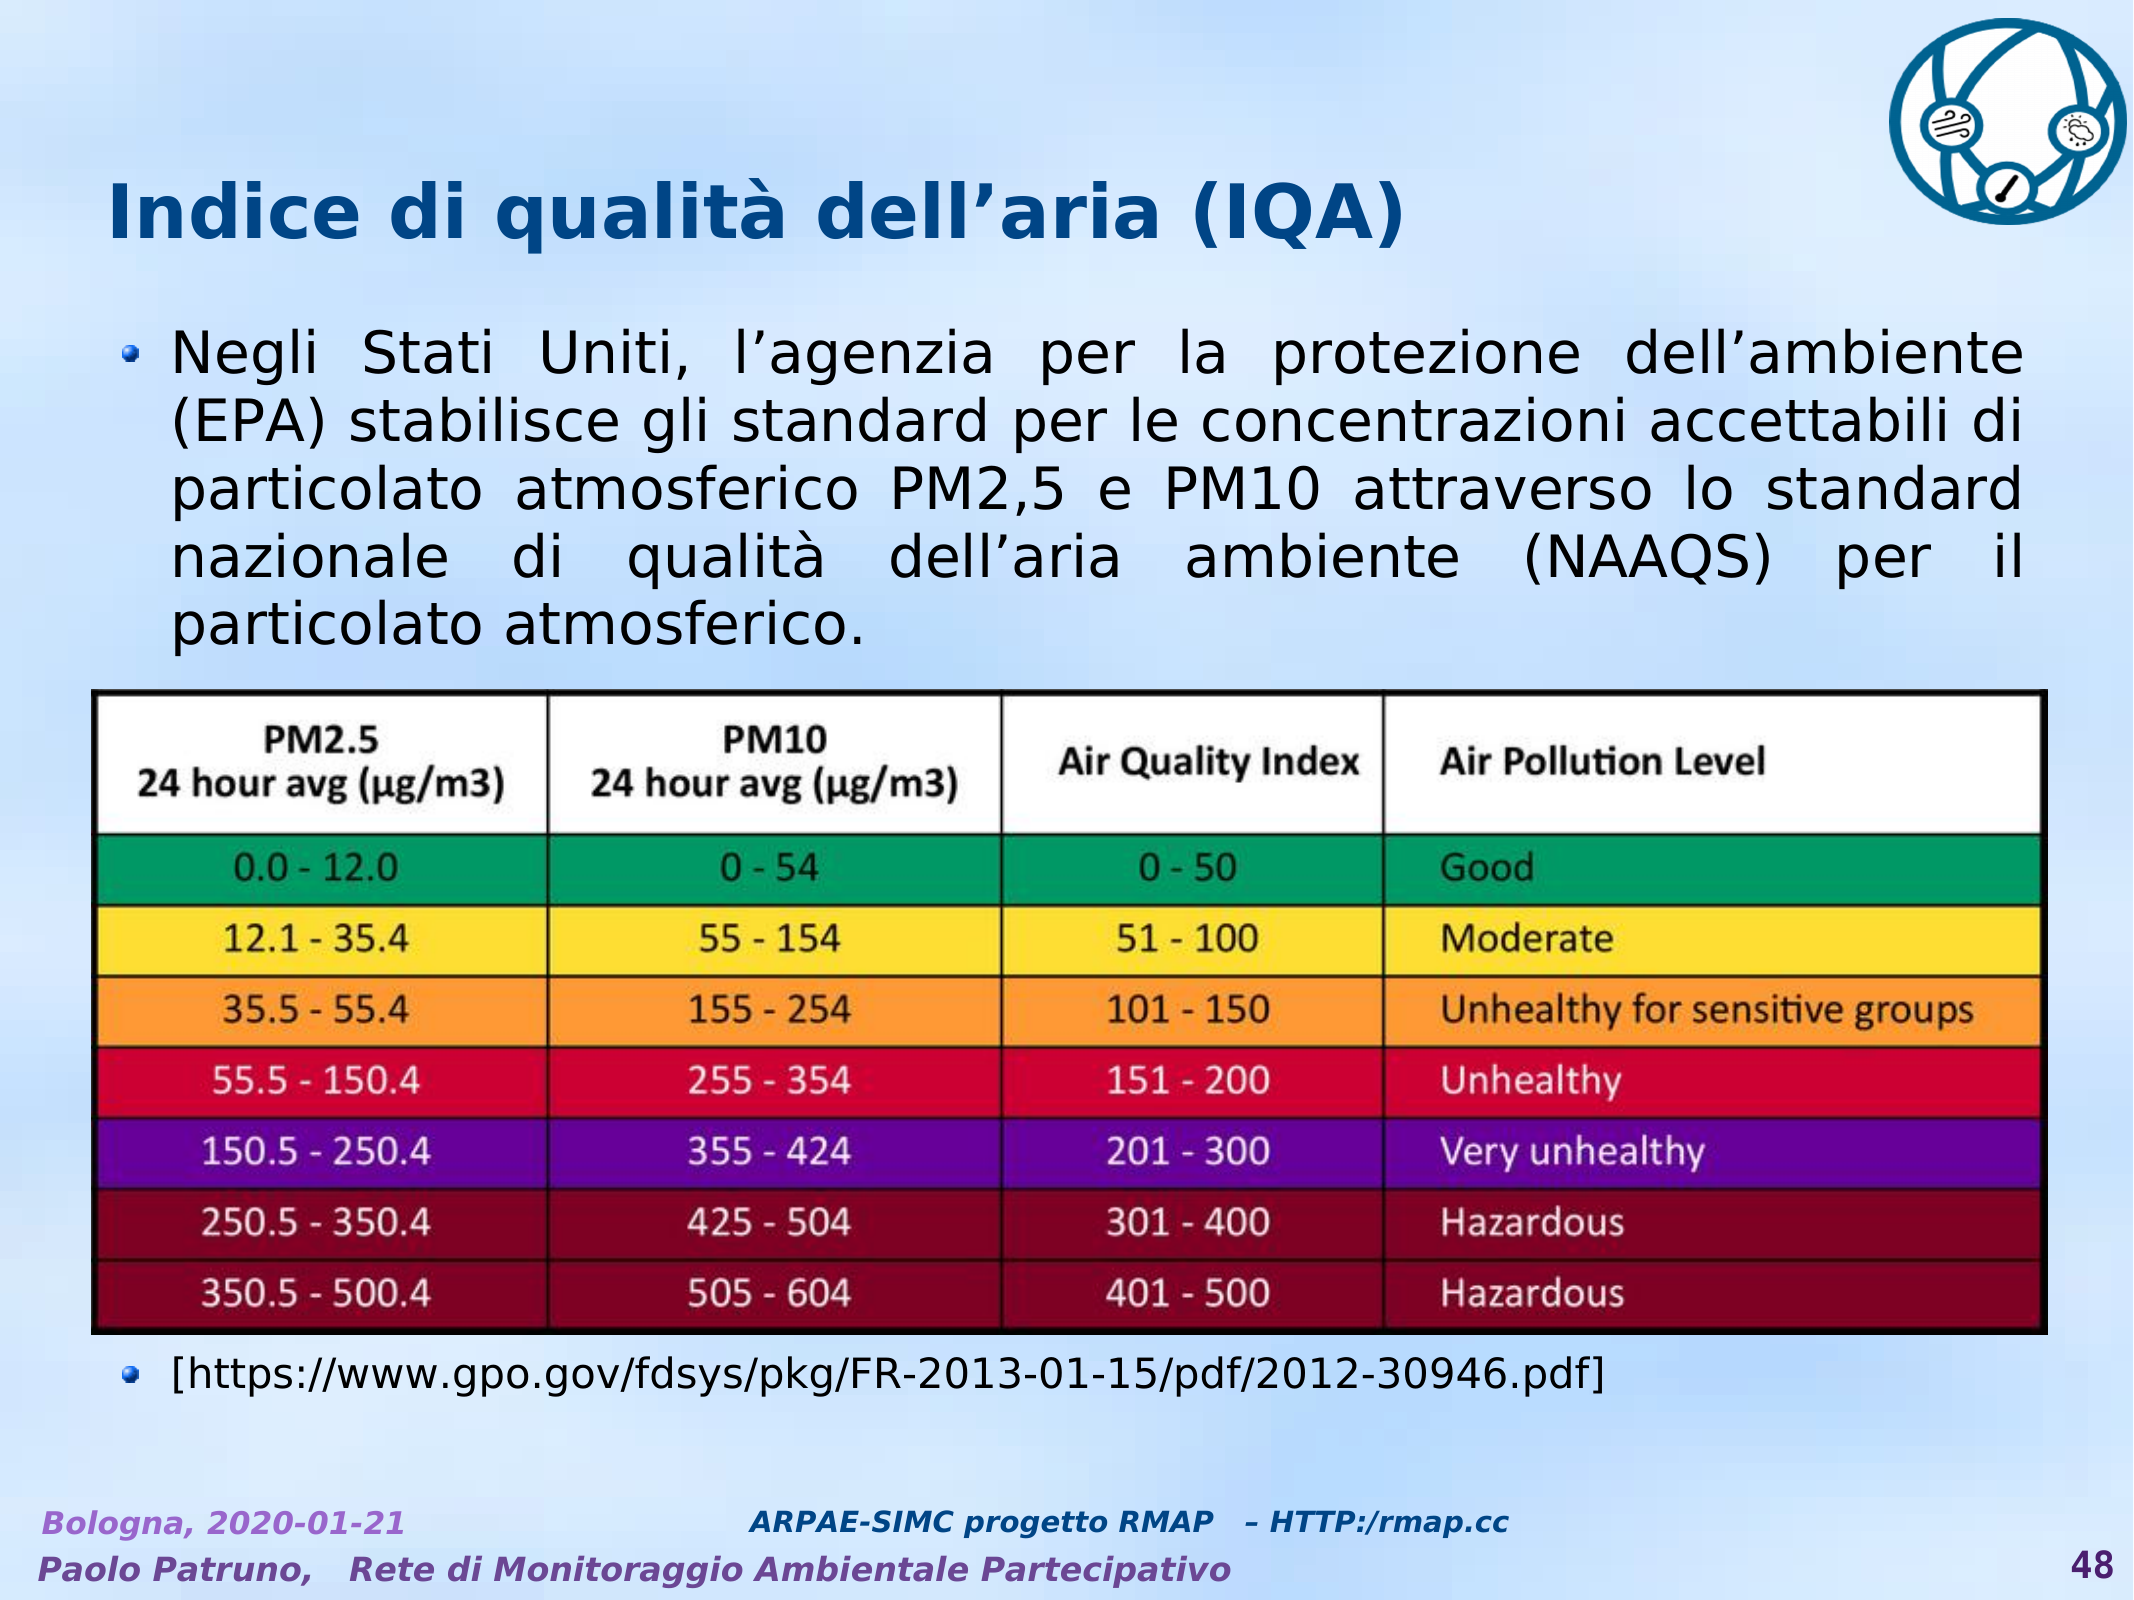

# Indice di qualità dell’aria (IQA)
Negli Stati Uniti, l’agenzia per la protezione dell’ambiente (EPA) stabilisce gli standard per le concentrazioni accettabili di particolato atmosferico PM2,5 e PM10 attraverso lo standard nazionale di qualità dell’aria ambiente (NAAQS) per il particolato atmosferico.
[https://www.gpo.gov/fdsys/pkg/FR-2013-01-15/pdf/2012-30946.pdf]